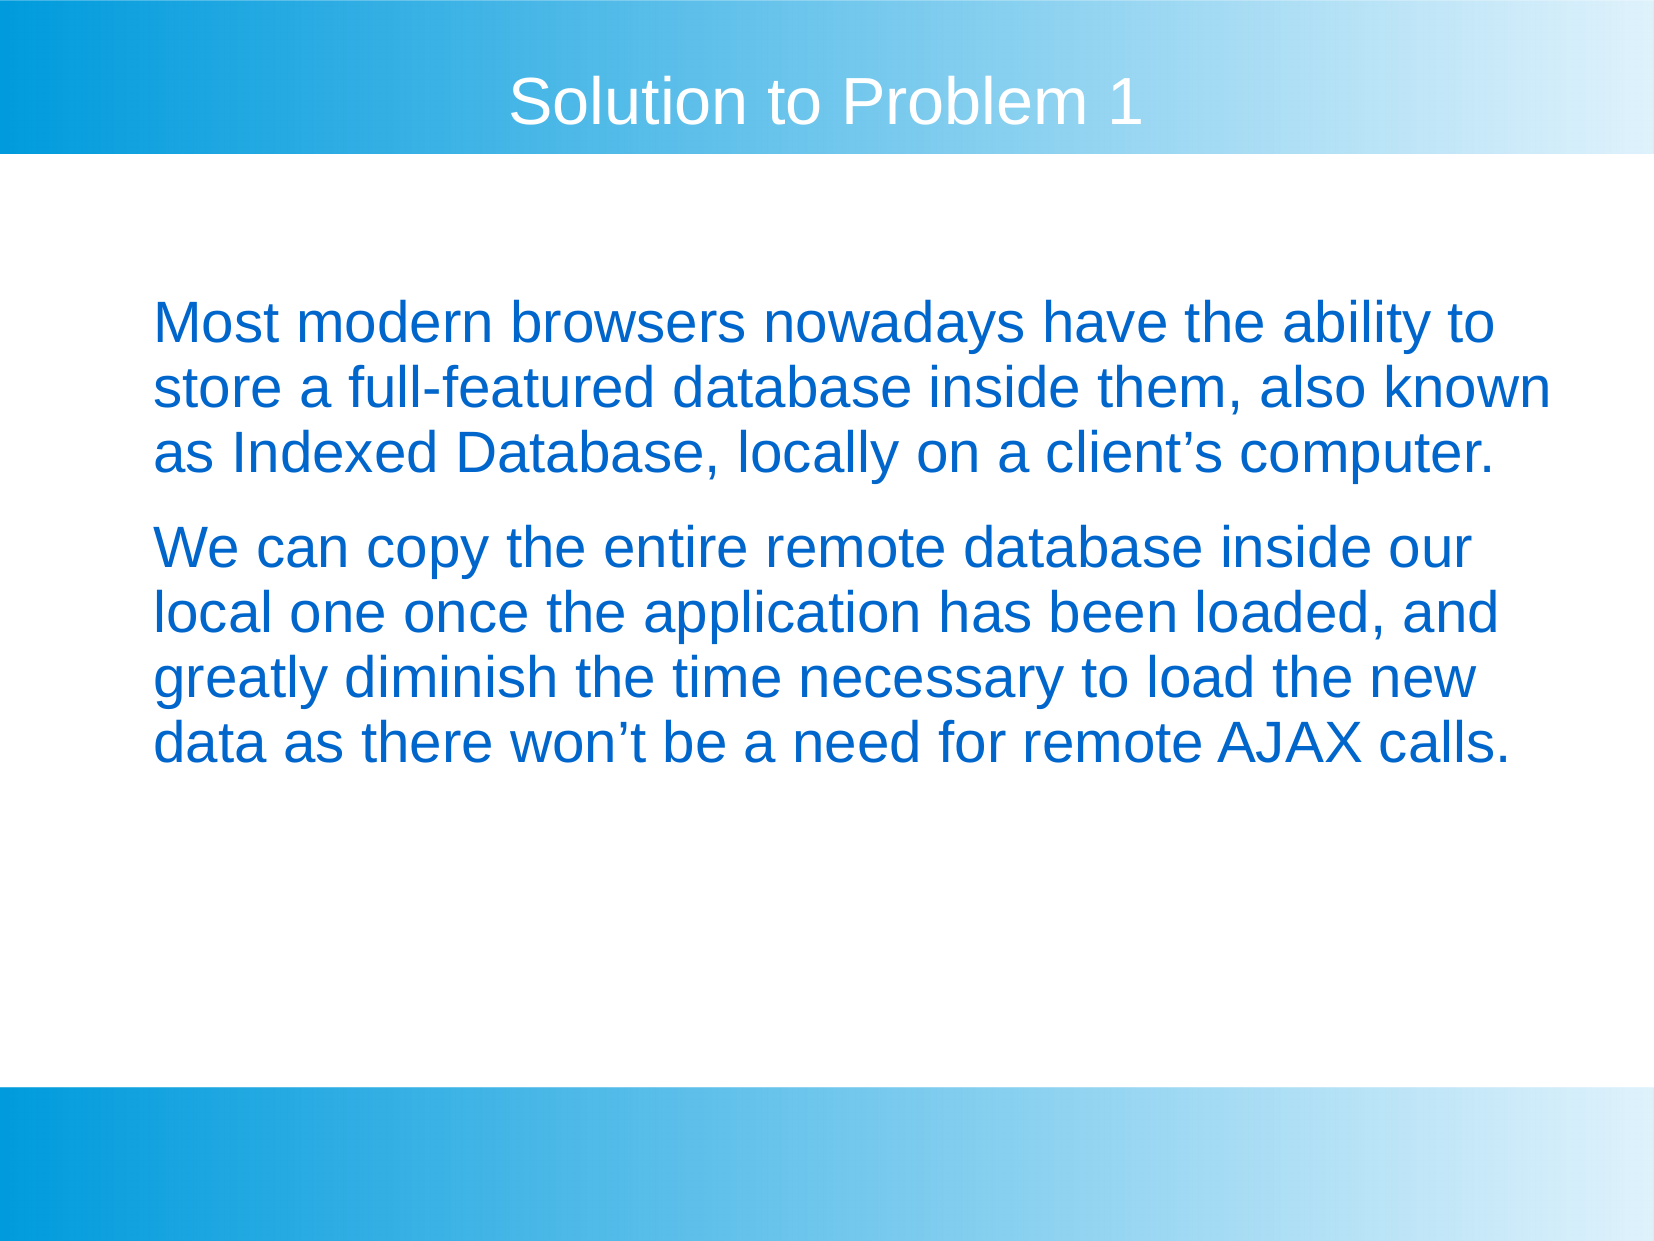

# Solution to Problem 1
Most modern browsers nowadays have the ability to store a full-featured database inside them, also known as Indexed Database, locally on a client’s computer.
We can copy the entire remote database inside our local one once the application has been loaded, and greatly diminish the time necessary to load the new data as there won’t be a need for remote AJAX calls.